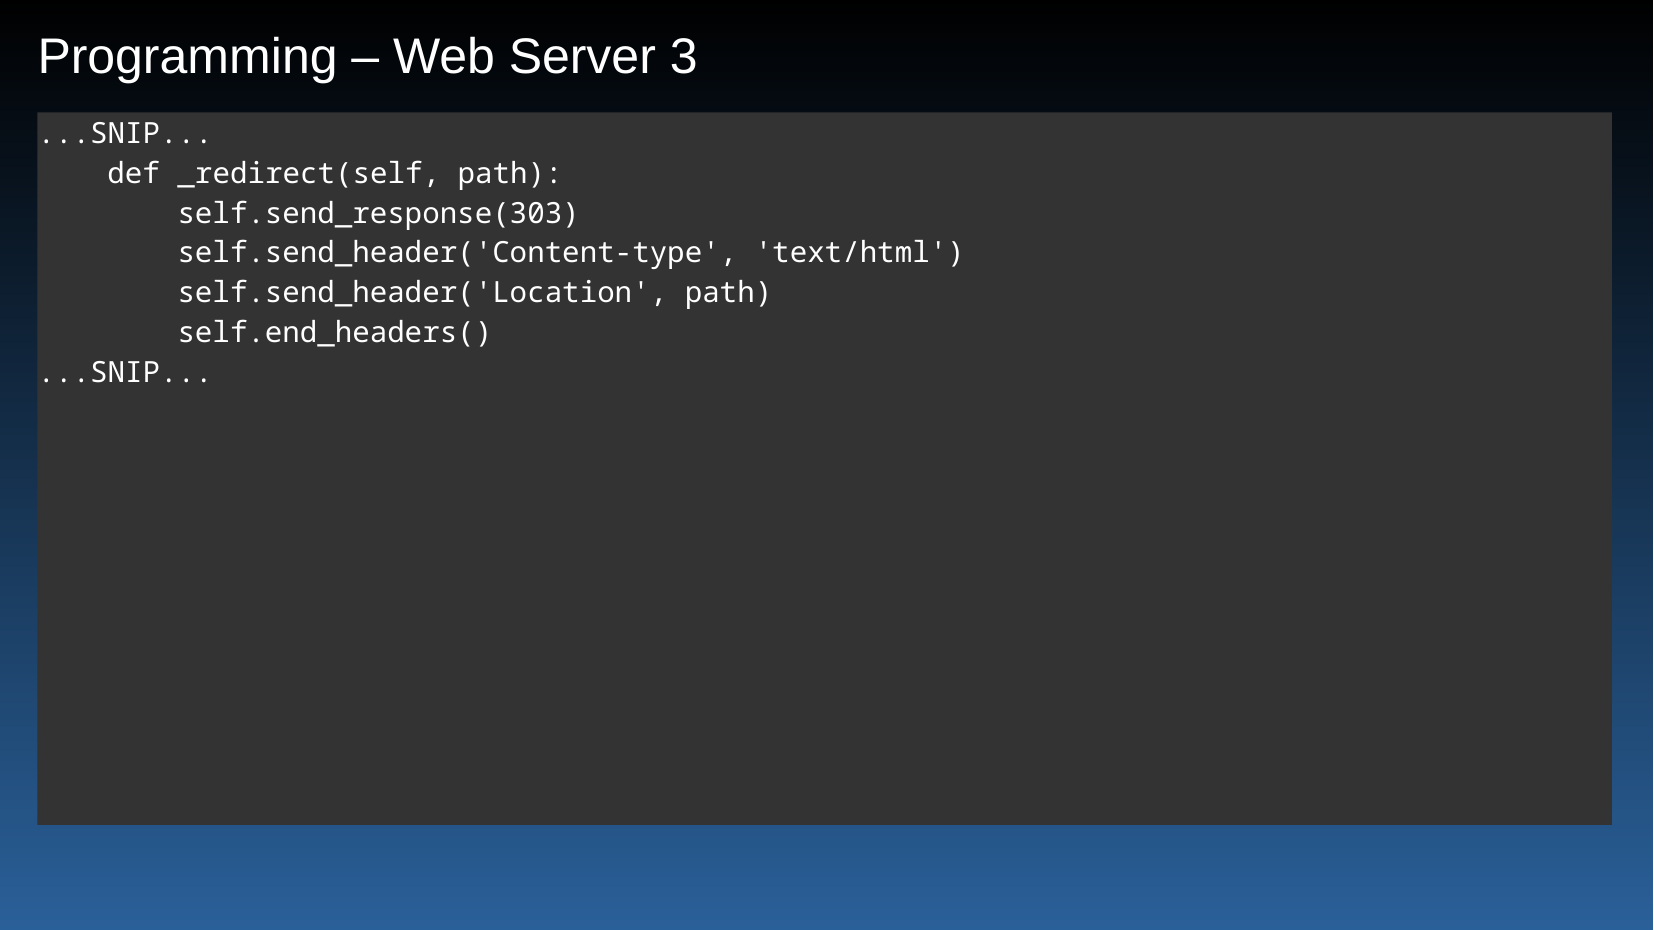

# Programming – Web Server 3
...SNIP...
 def _redirect(self, path):
 self.send_response(303)
 self.send_header('Content-type', 'text/html')
 self.send_header('Location', path)
 self.end_headers()
...SNIP...